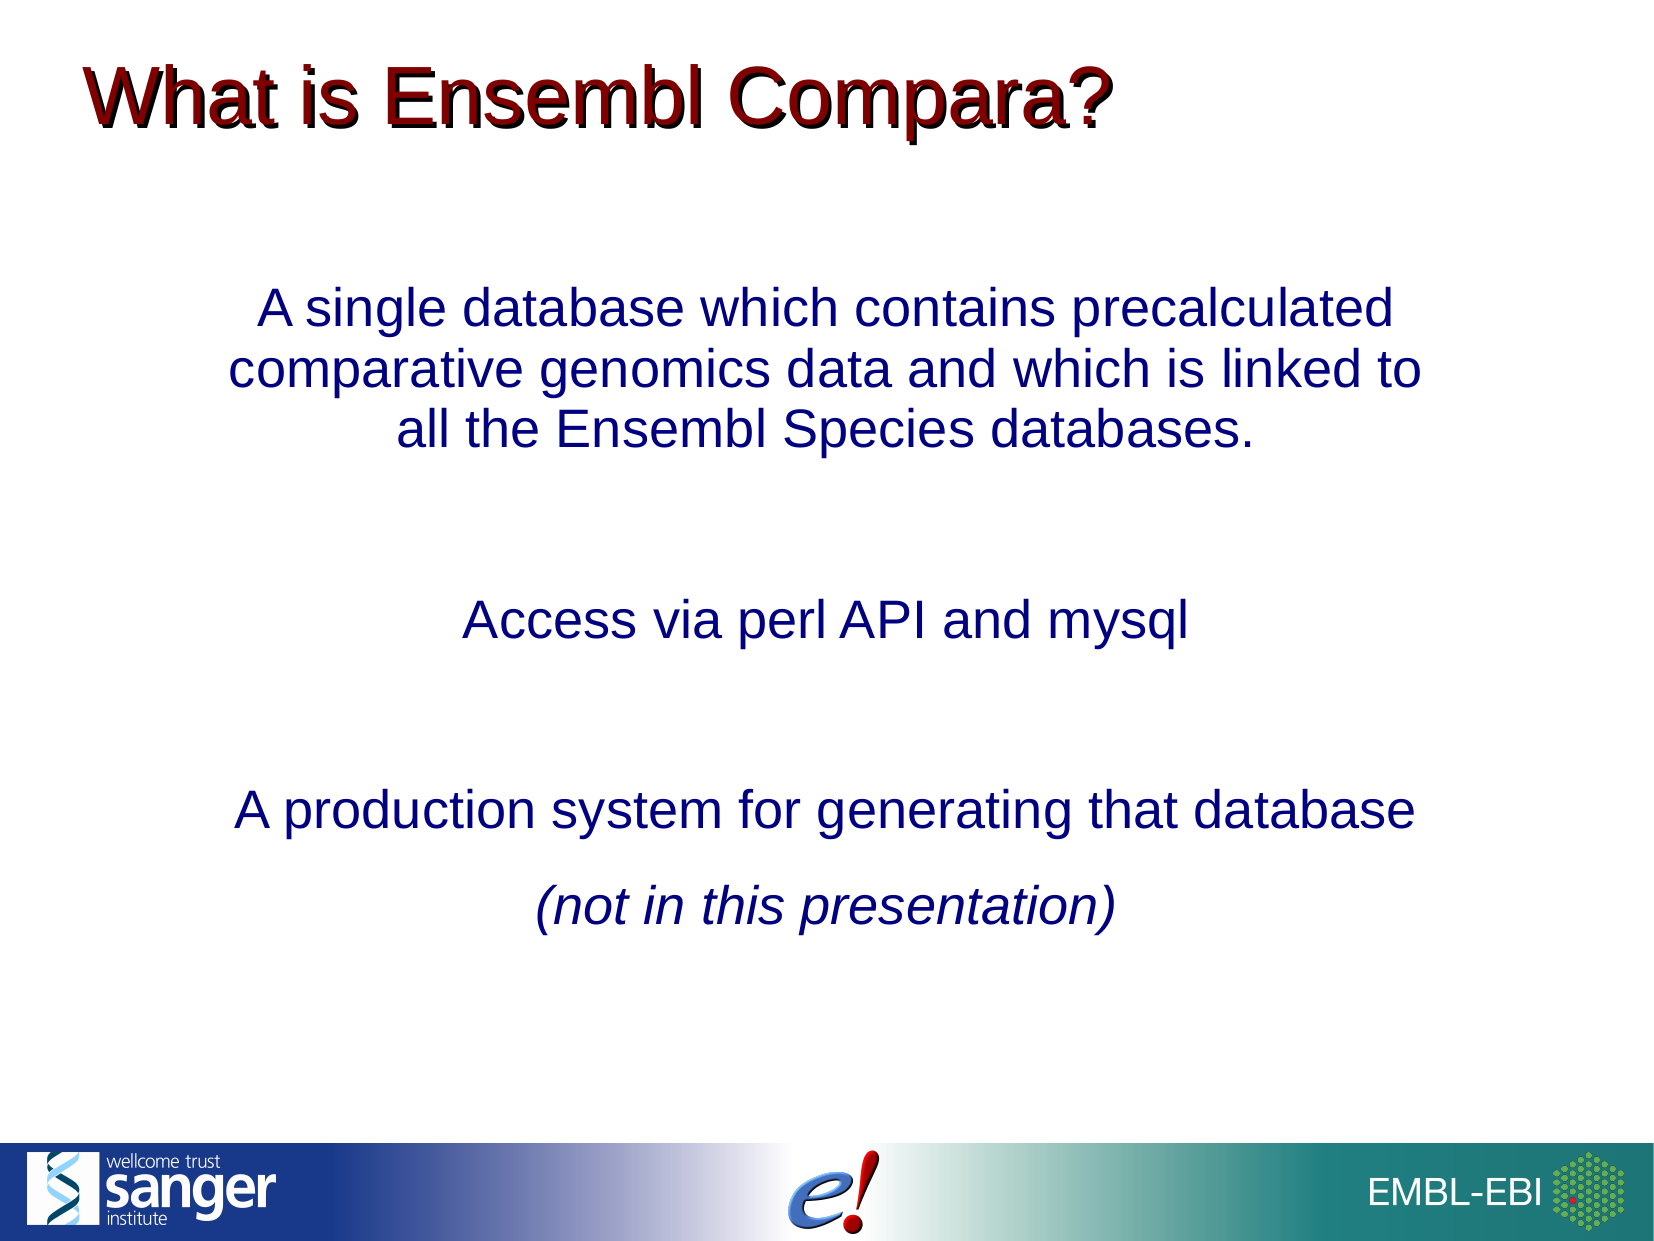

# What is Ensembl Compara?
A single database which contains precalculated comparative genomics data and which is linked to all the Ensembl Species databases.
Access via perl API and mysql
A production system for generating that database
(not in this presentation)‏